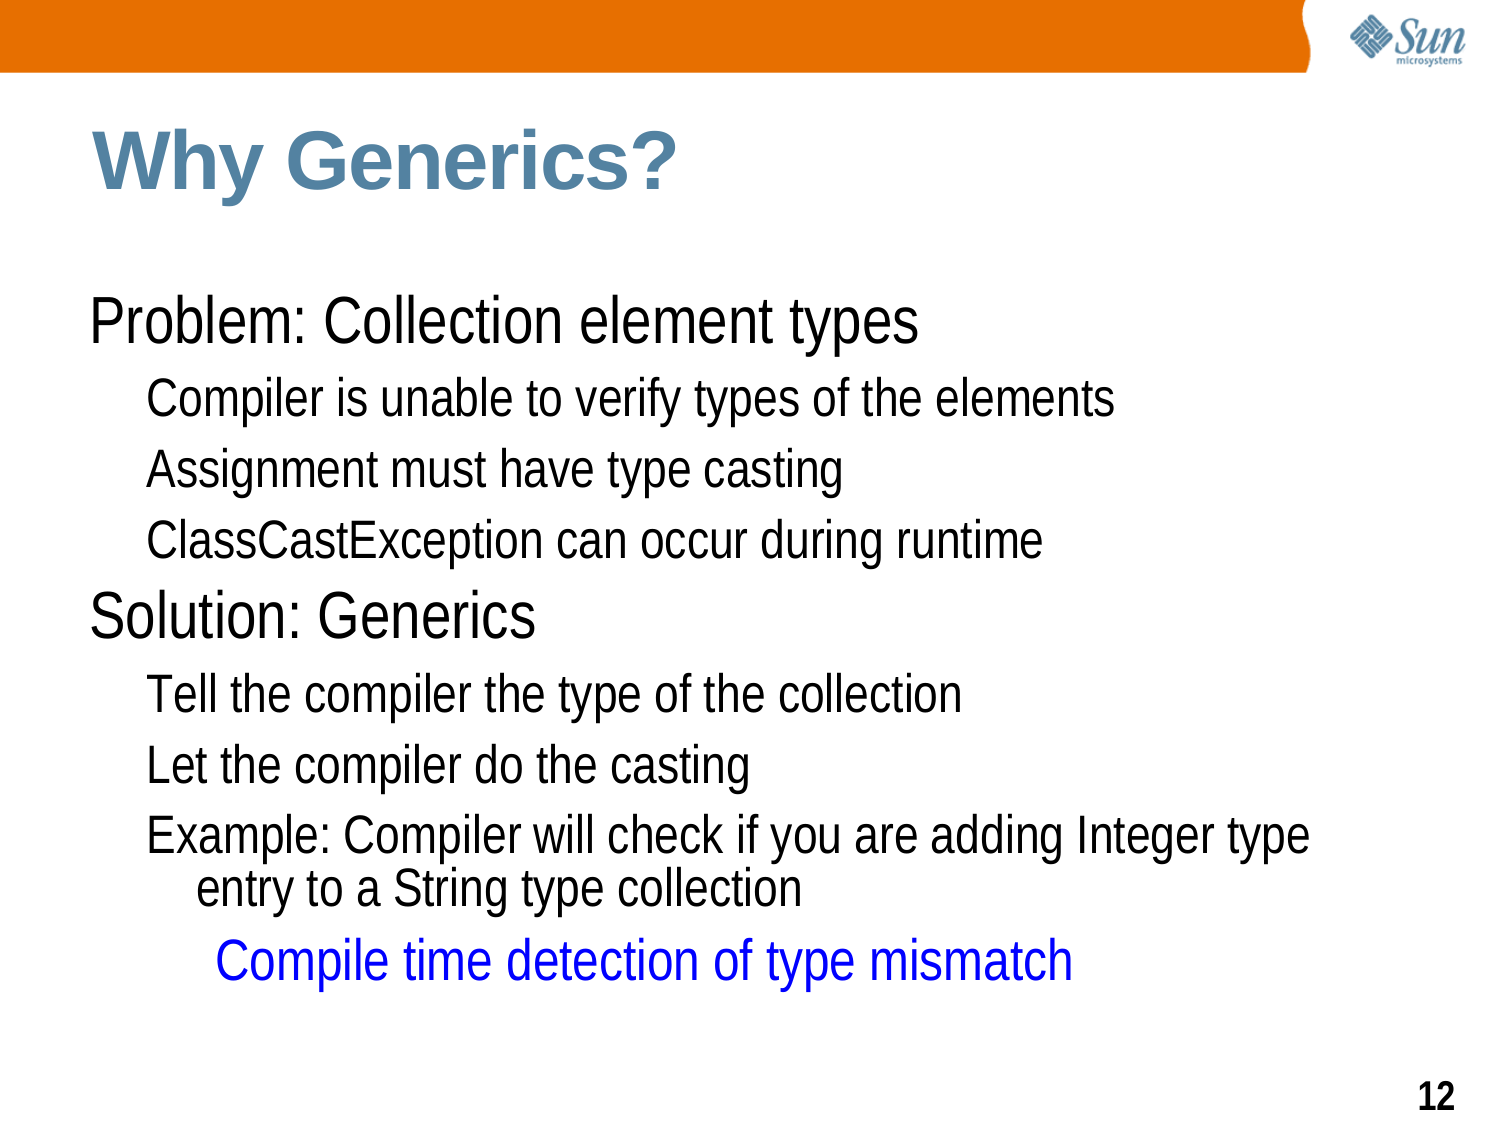

# Why Generics?
Problem: Collection element types
Compiler is unable to verify types of the elements
Assignment must have type casting
ClassCastException can occur during runtime
Solution: Generics
Tell the compiler the type of the collection
Let the compiler do the casting
Example: Compiler will check if you are adding Integer type entry to a String type collection
Compile time detection of type mismatch